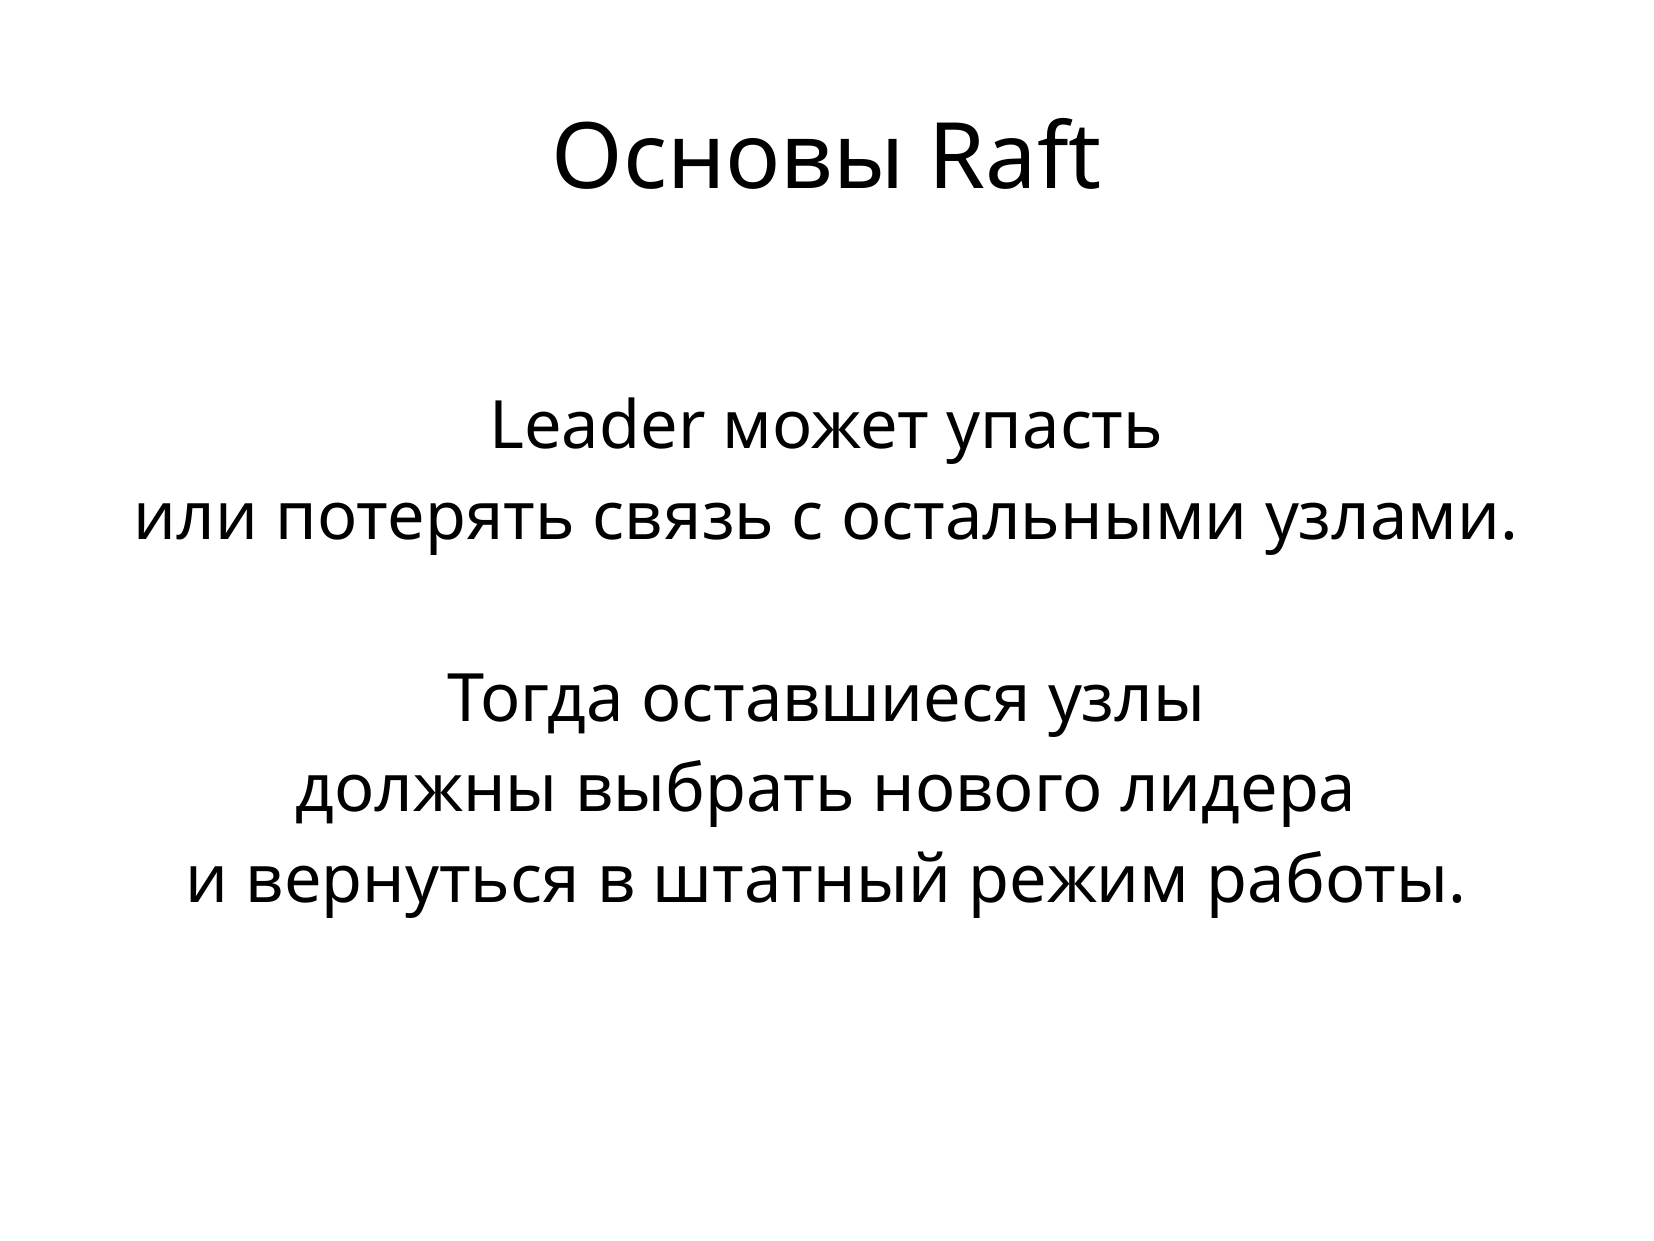

# Основы Raft
Leader может упасть
или потерять связь с остальными узлами.
Тогда оставшиеся узлы
должны выбрать нового лидера
и вернуться в штатный режим работы.